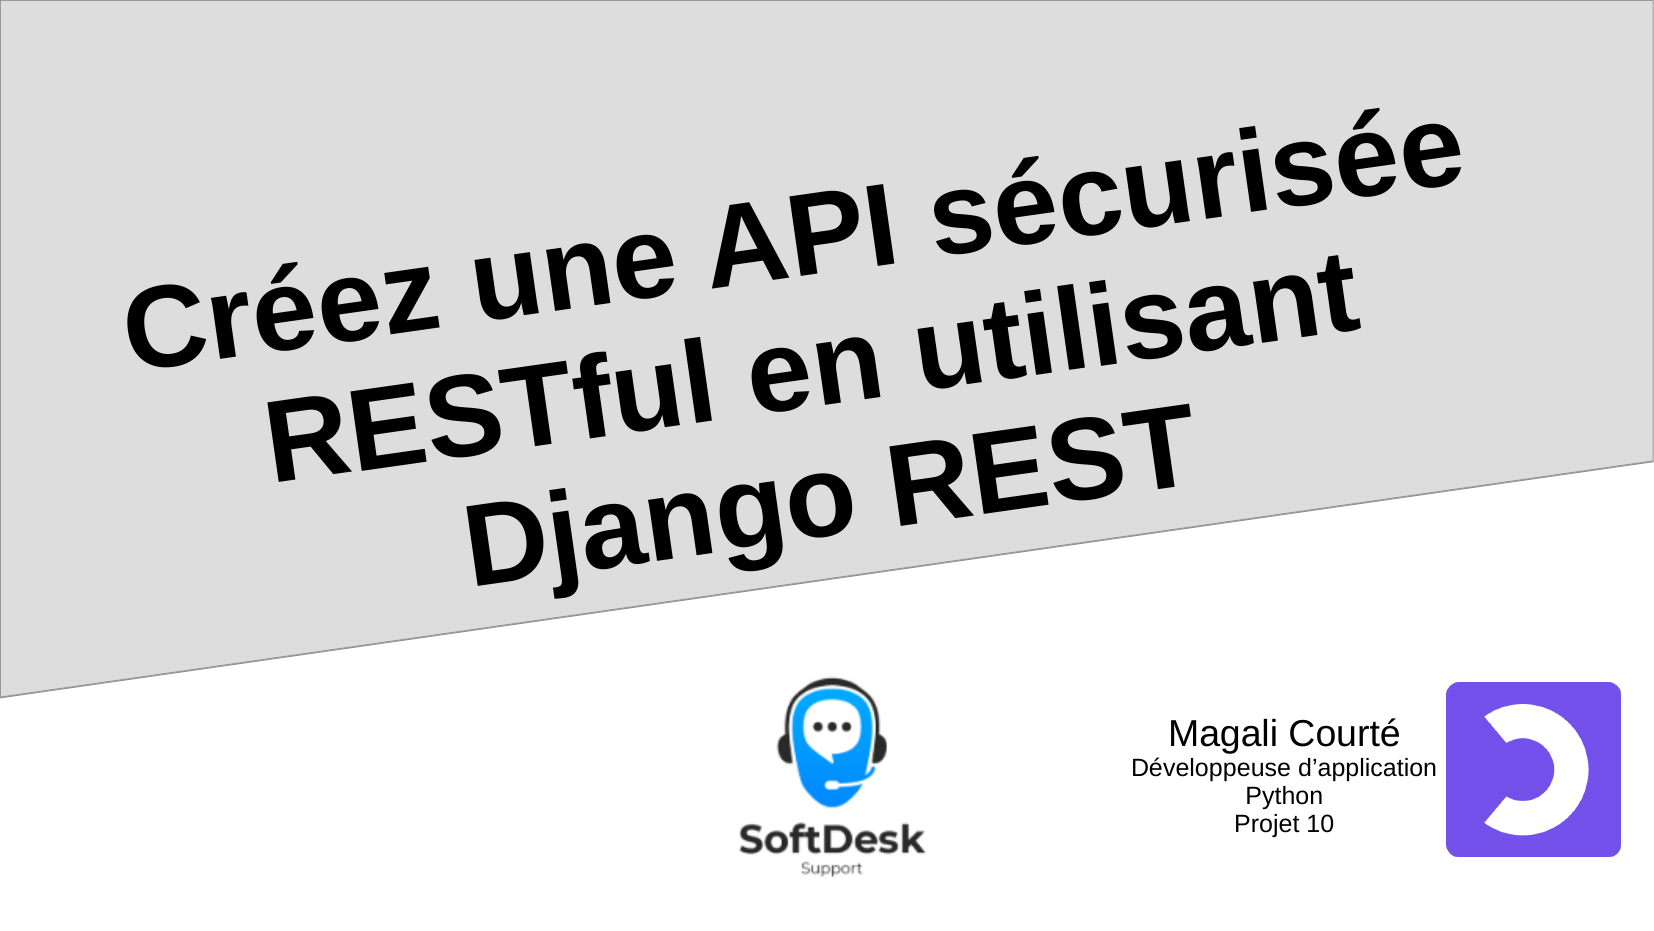

# Créez une API sécurisée RESTful en utilisant Django REST
Magali Courté
Développeuse d’application Python
Projet 10